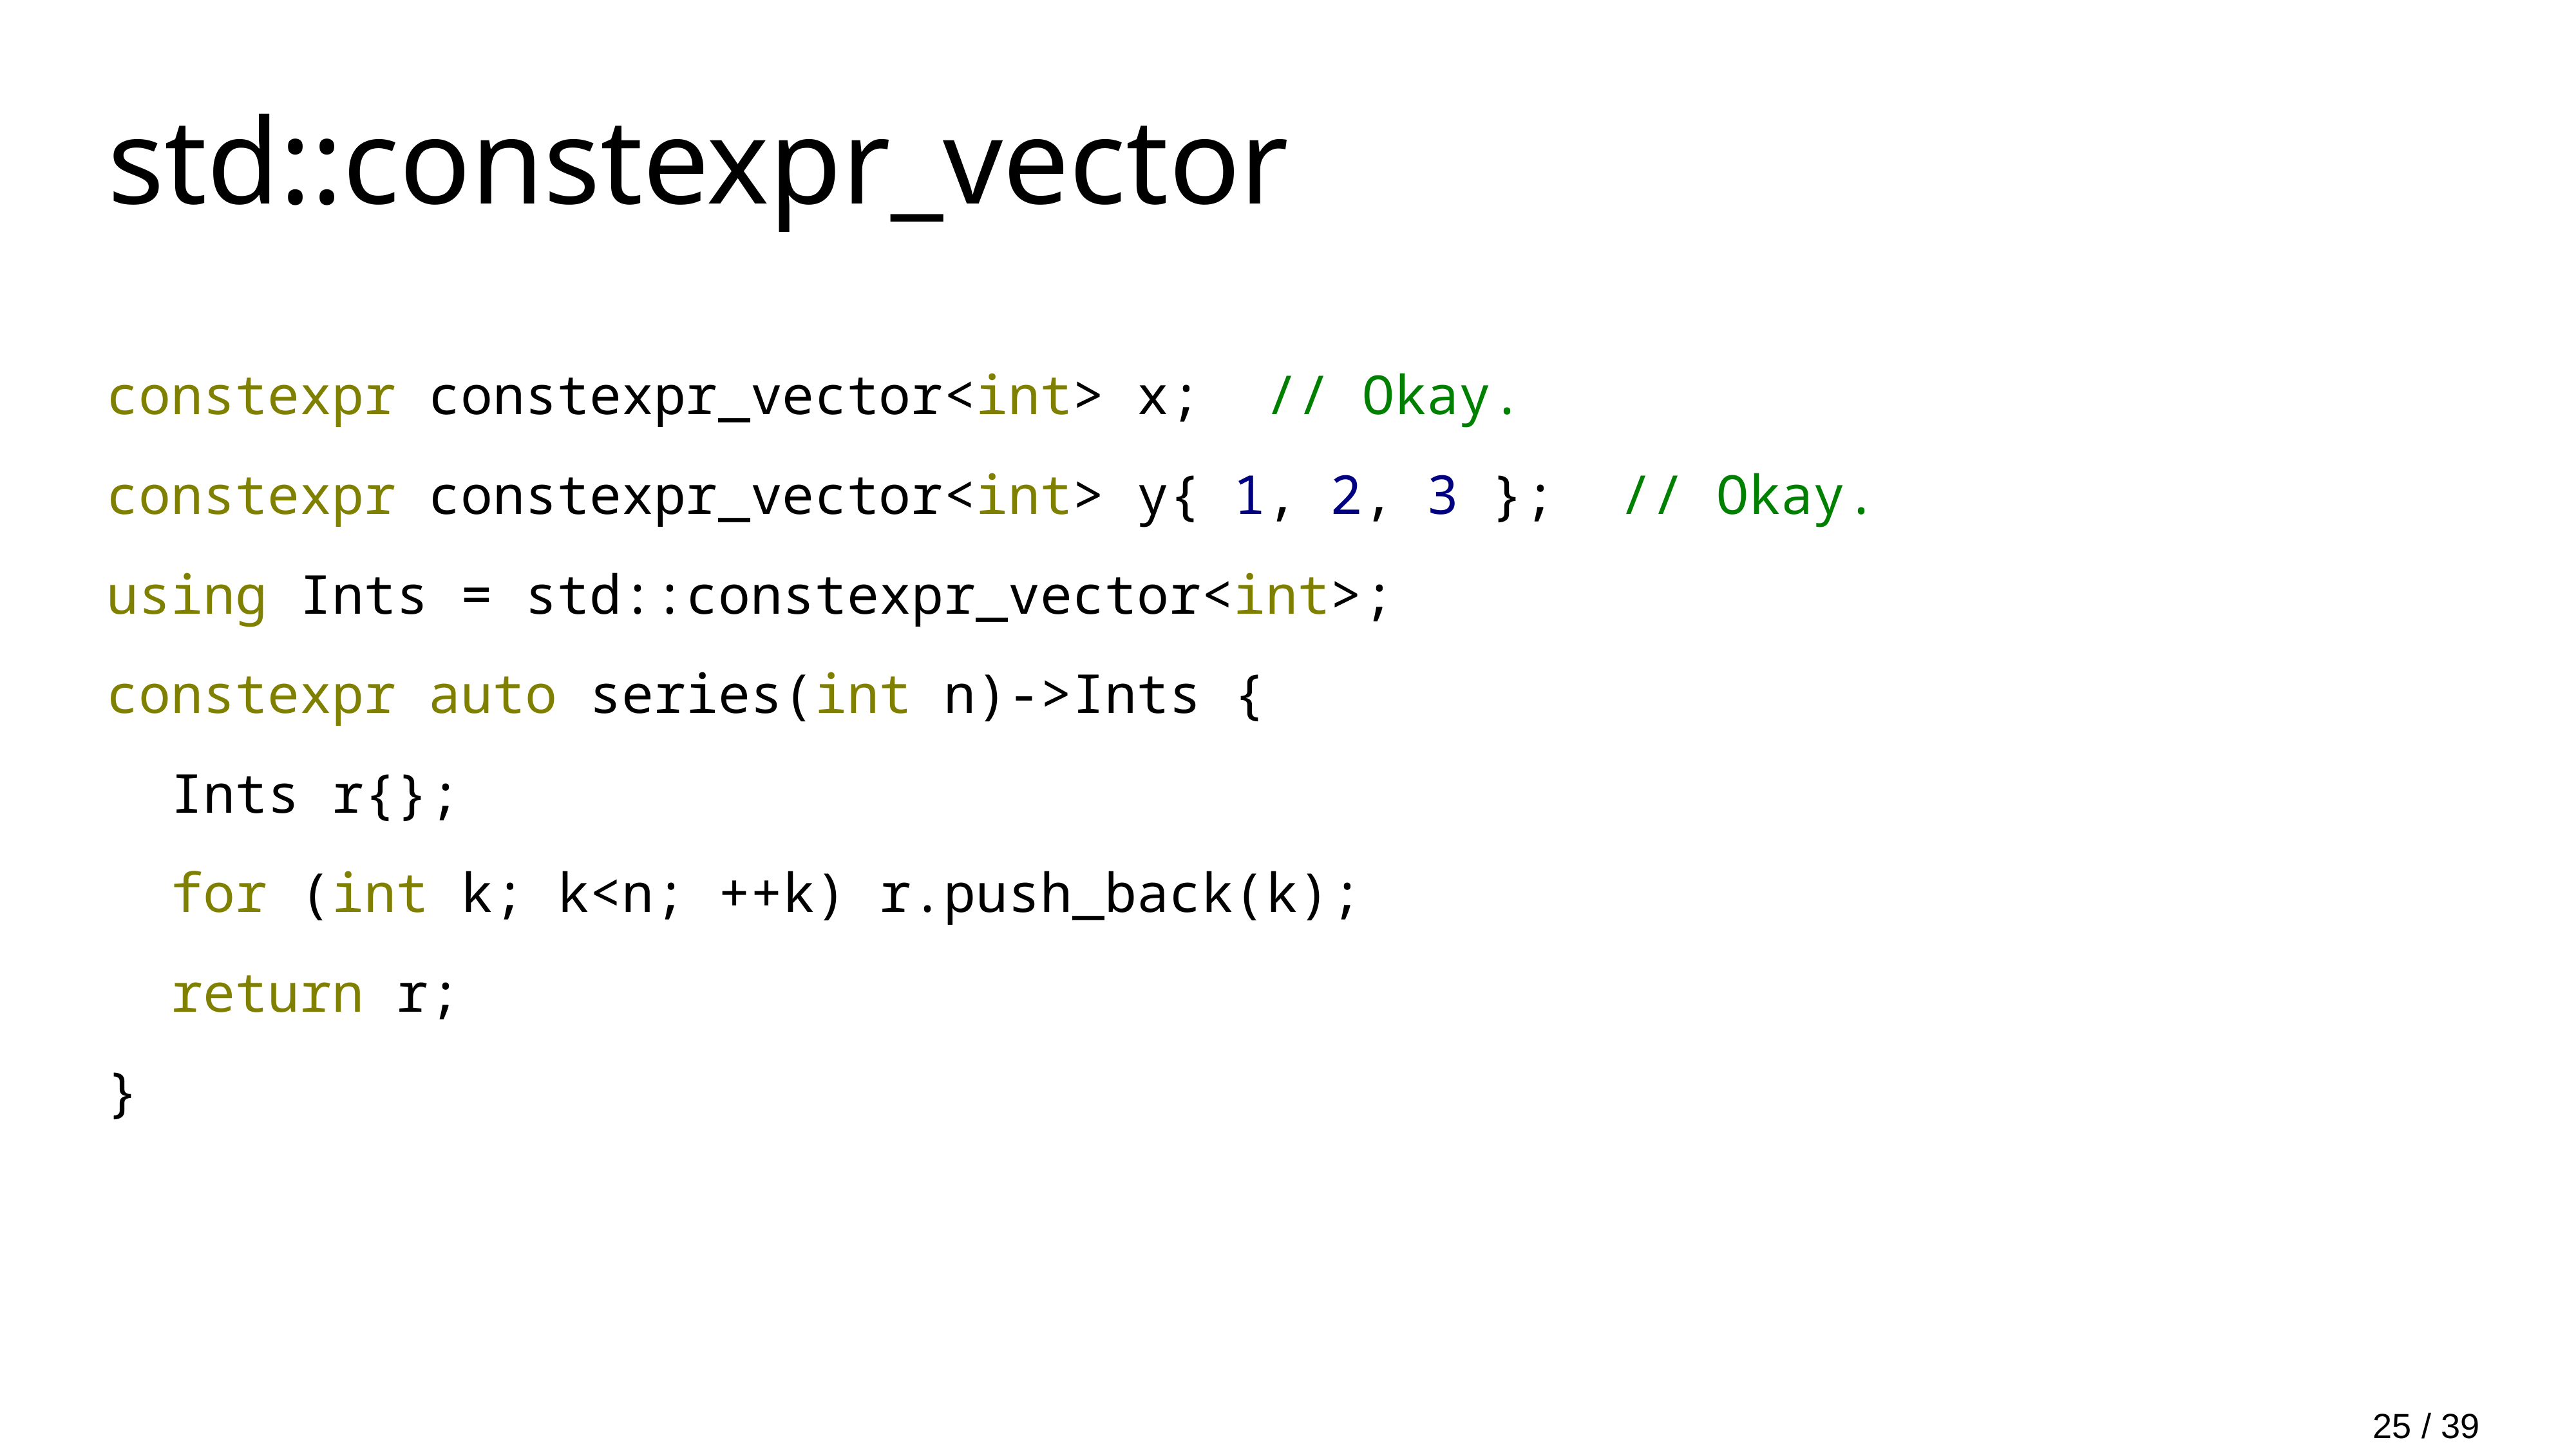

# std::constexpr_vector
constexpr constexpr_vector<int> x; // Okay.
constexpr constexpr_vector<int> y{ 1, 2, 3 }; // Okay.
using Ints = std::constexpr_vector<int>;
constexpr auto series(int n)->Ints {
 Ints r{};
 for (int k; k<n; ++k) r.push_back(k);
 return r;
}